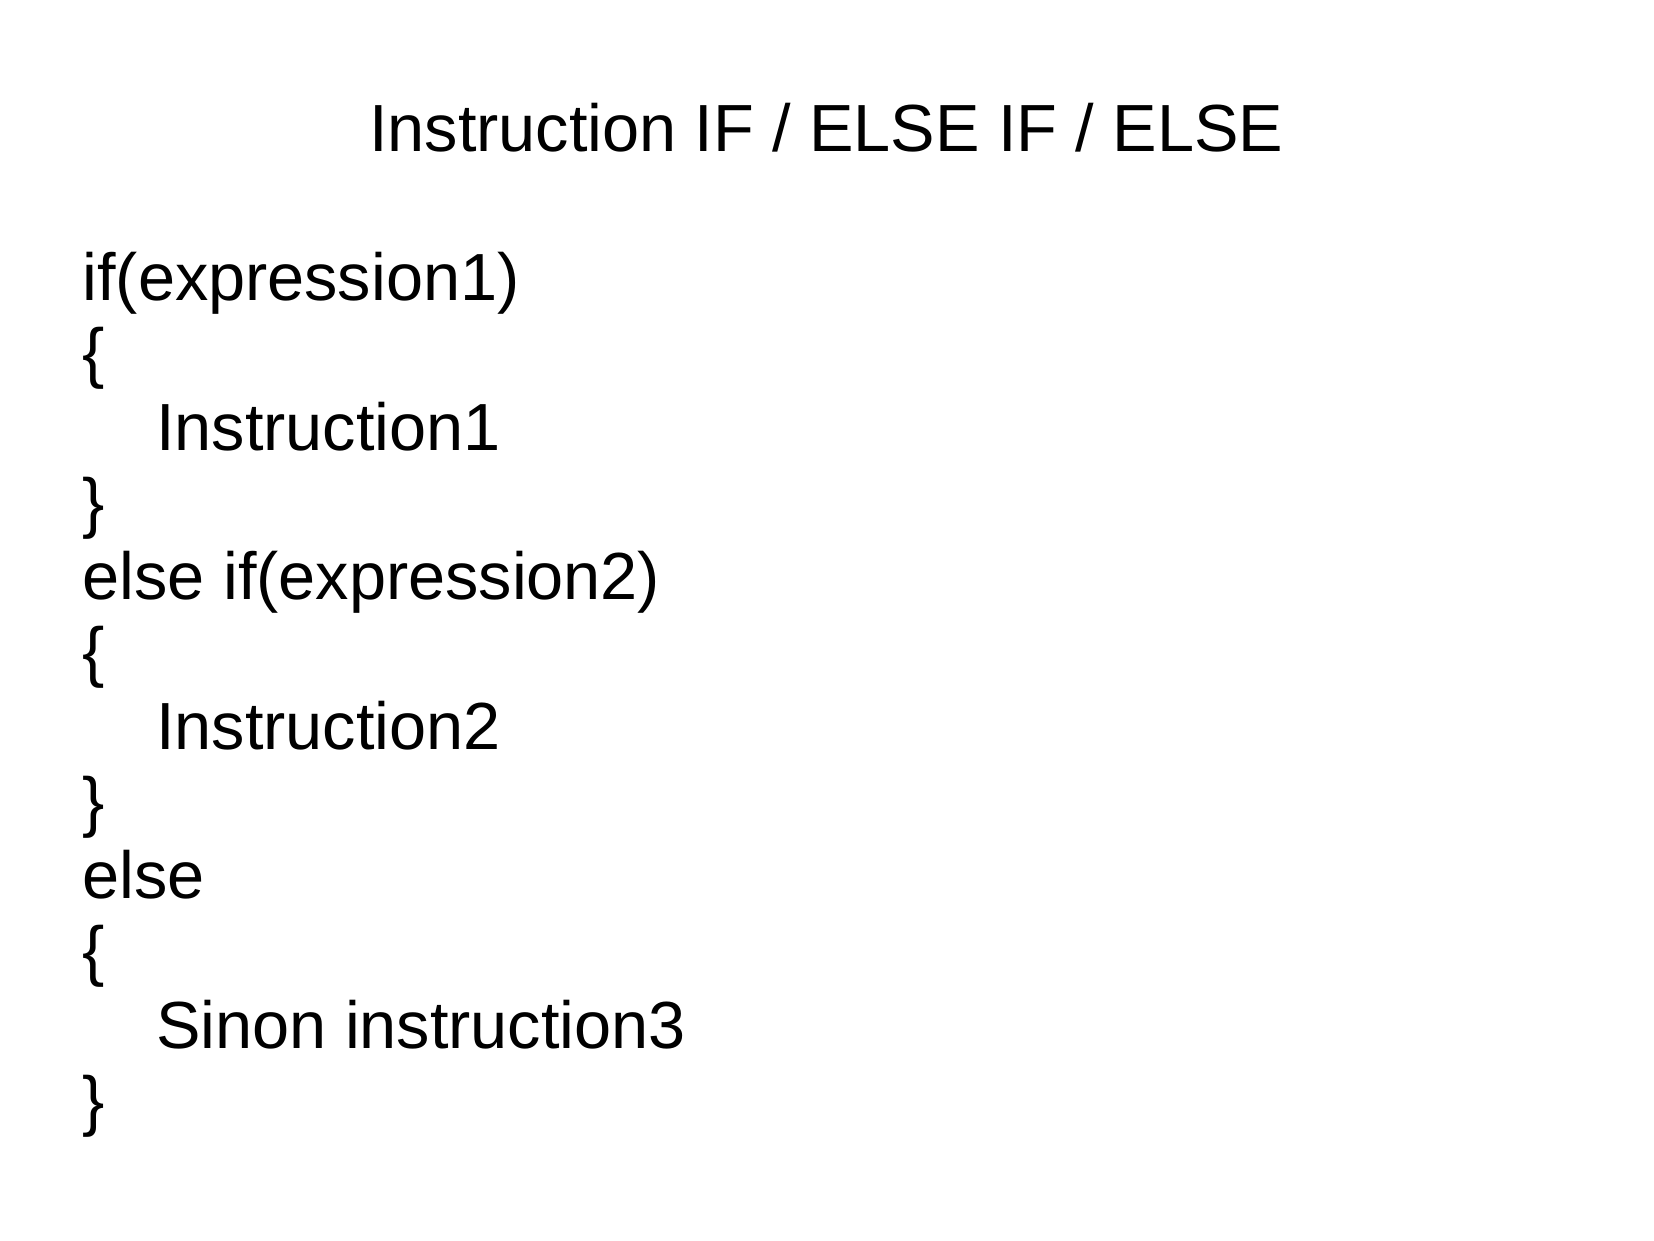

# Instruction IF / ELSE IF / ELSE
if(expression1)
{
	Instruction1
}
else if(expression2)
{
	Instruction2
}
else
{
	Sinon instruction3
}